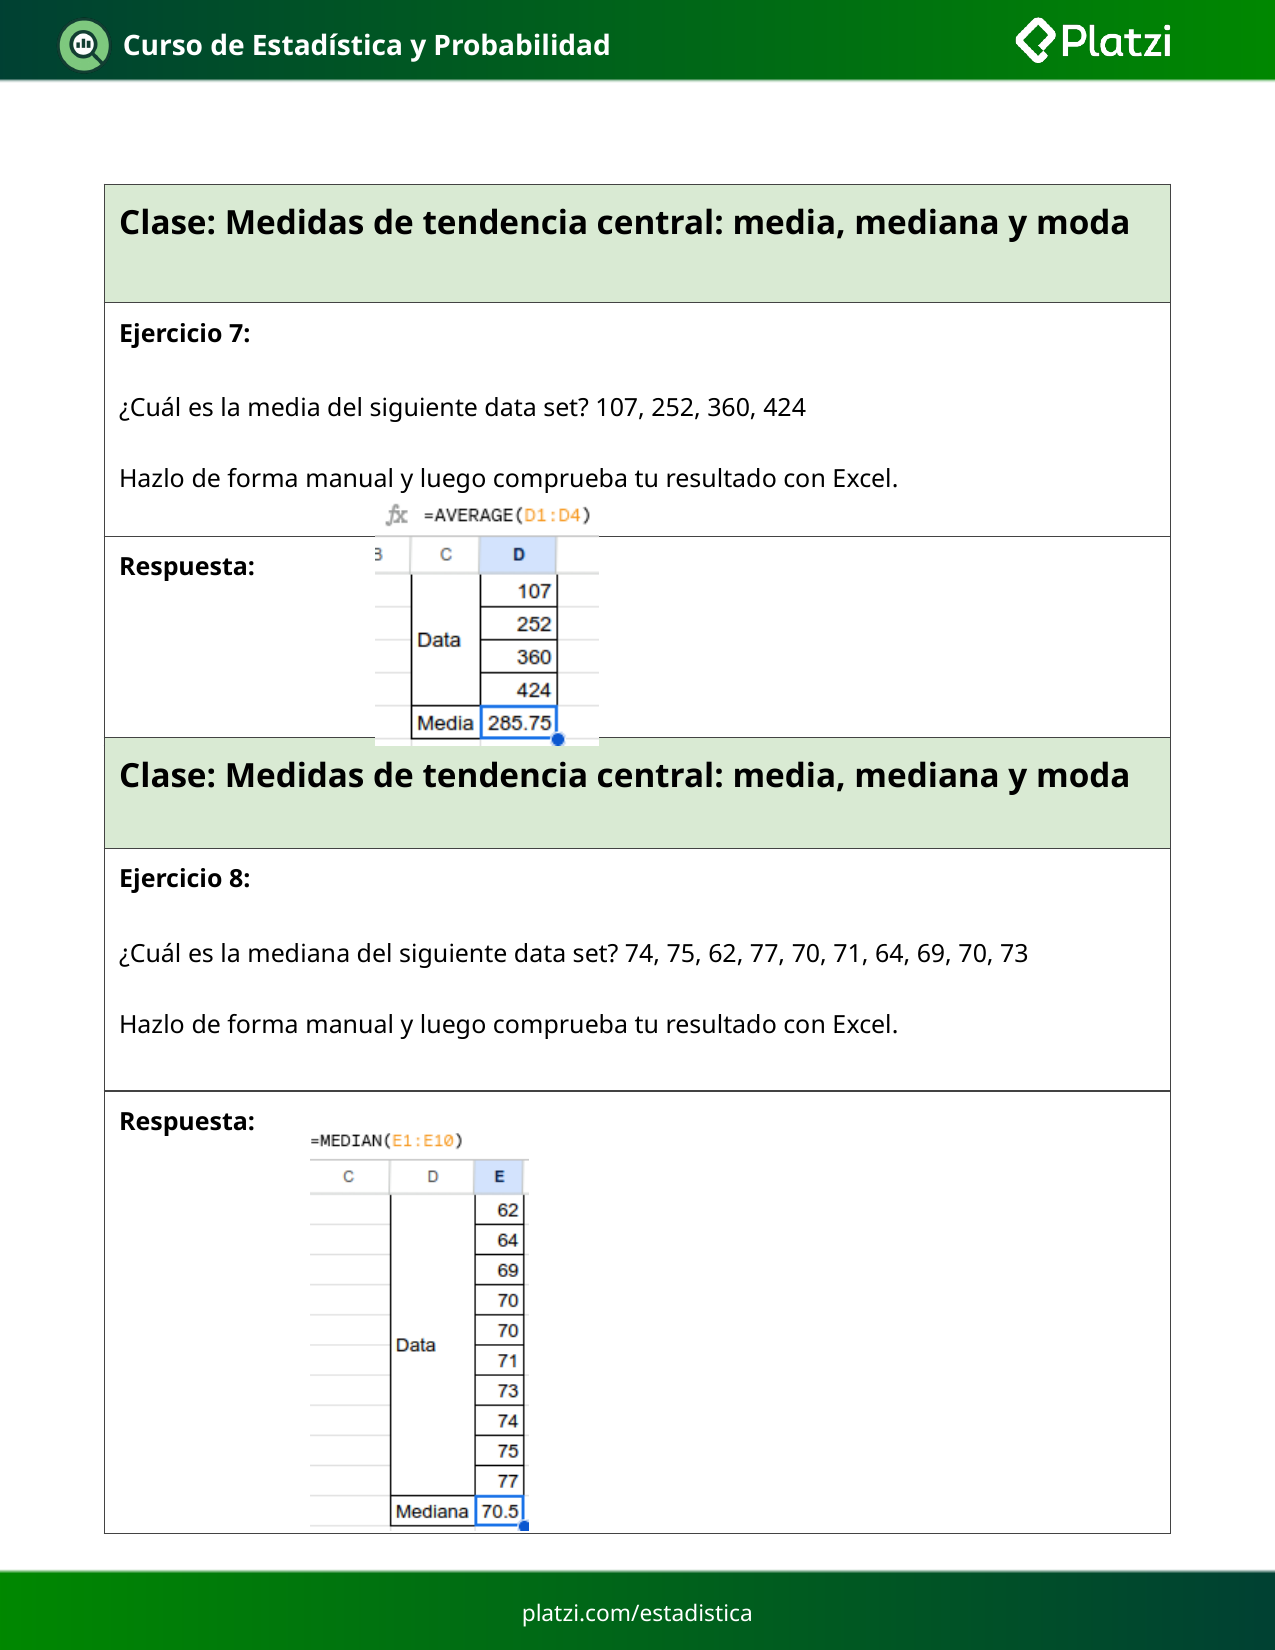

Curso de Estadística y Probabilidad
| Clase: Medidas de tendencia central: media, mediana y moda |
| --- |
| Ejercicio 7: ¿Cuál es la media del siguiente data set? 107, 252, 360, 424 Hazlo de forma manual y luego comprueba tu resultado con Excel. |
| Respuesta: |
| Clase: Medidas de tendencia central: media, mediana y moda |
| --- |
| Ejercicio 8: ¿Cuál es la mediana del siguiente data set? 74, 75, 62, 77, 70, 71, 64, 69, 70, 73 Hazlo de forma manual y luego comprueba tu resultado con Excel. |
| Respuesta: |
# platzi.com/estadistica